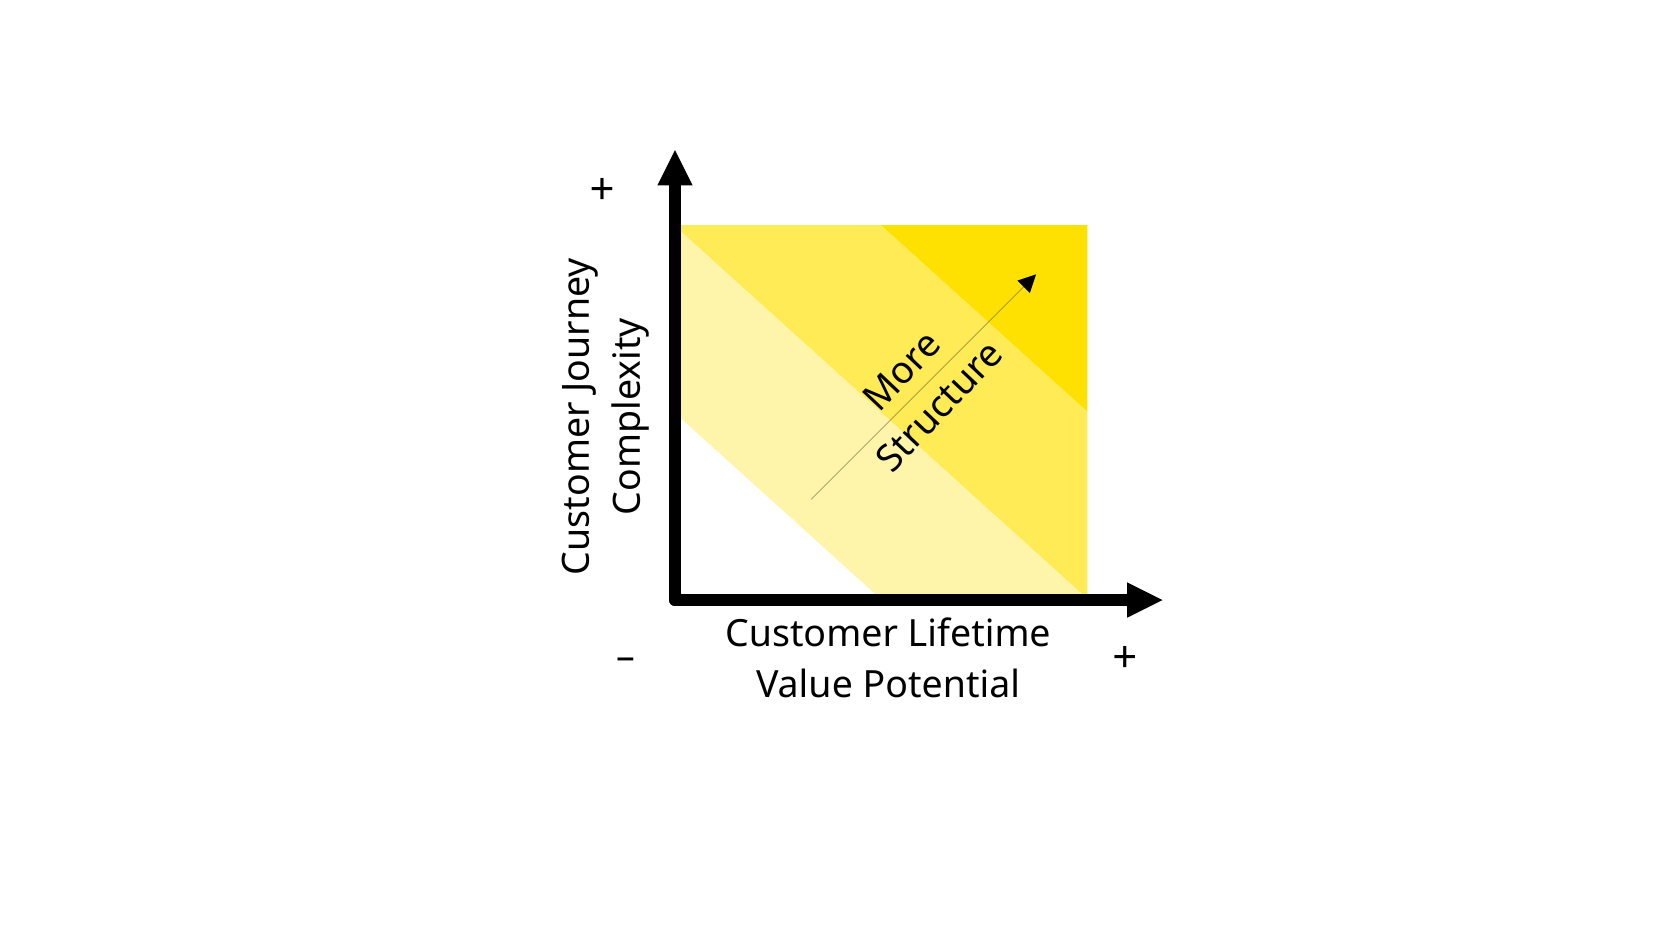

+
More Structure
Customer Journey Complexity
Customer Lifetime Value Potential
–
+